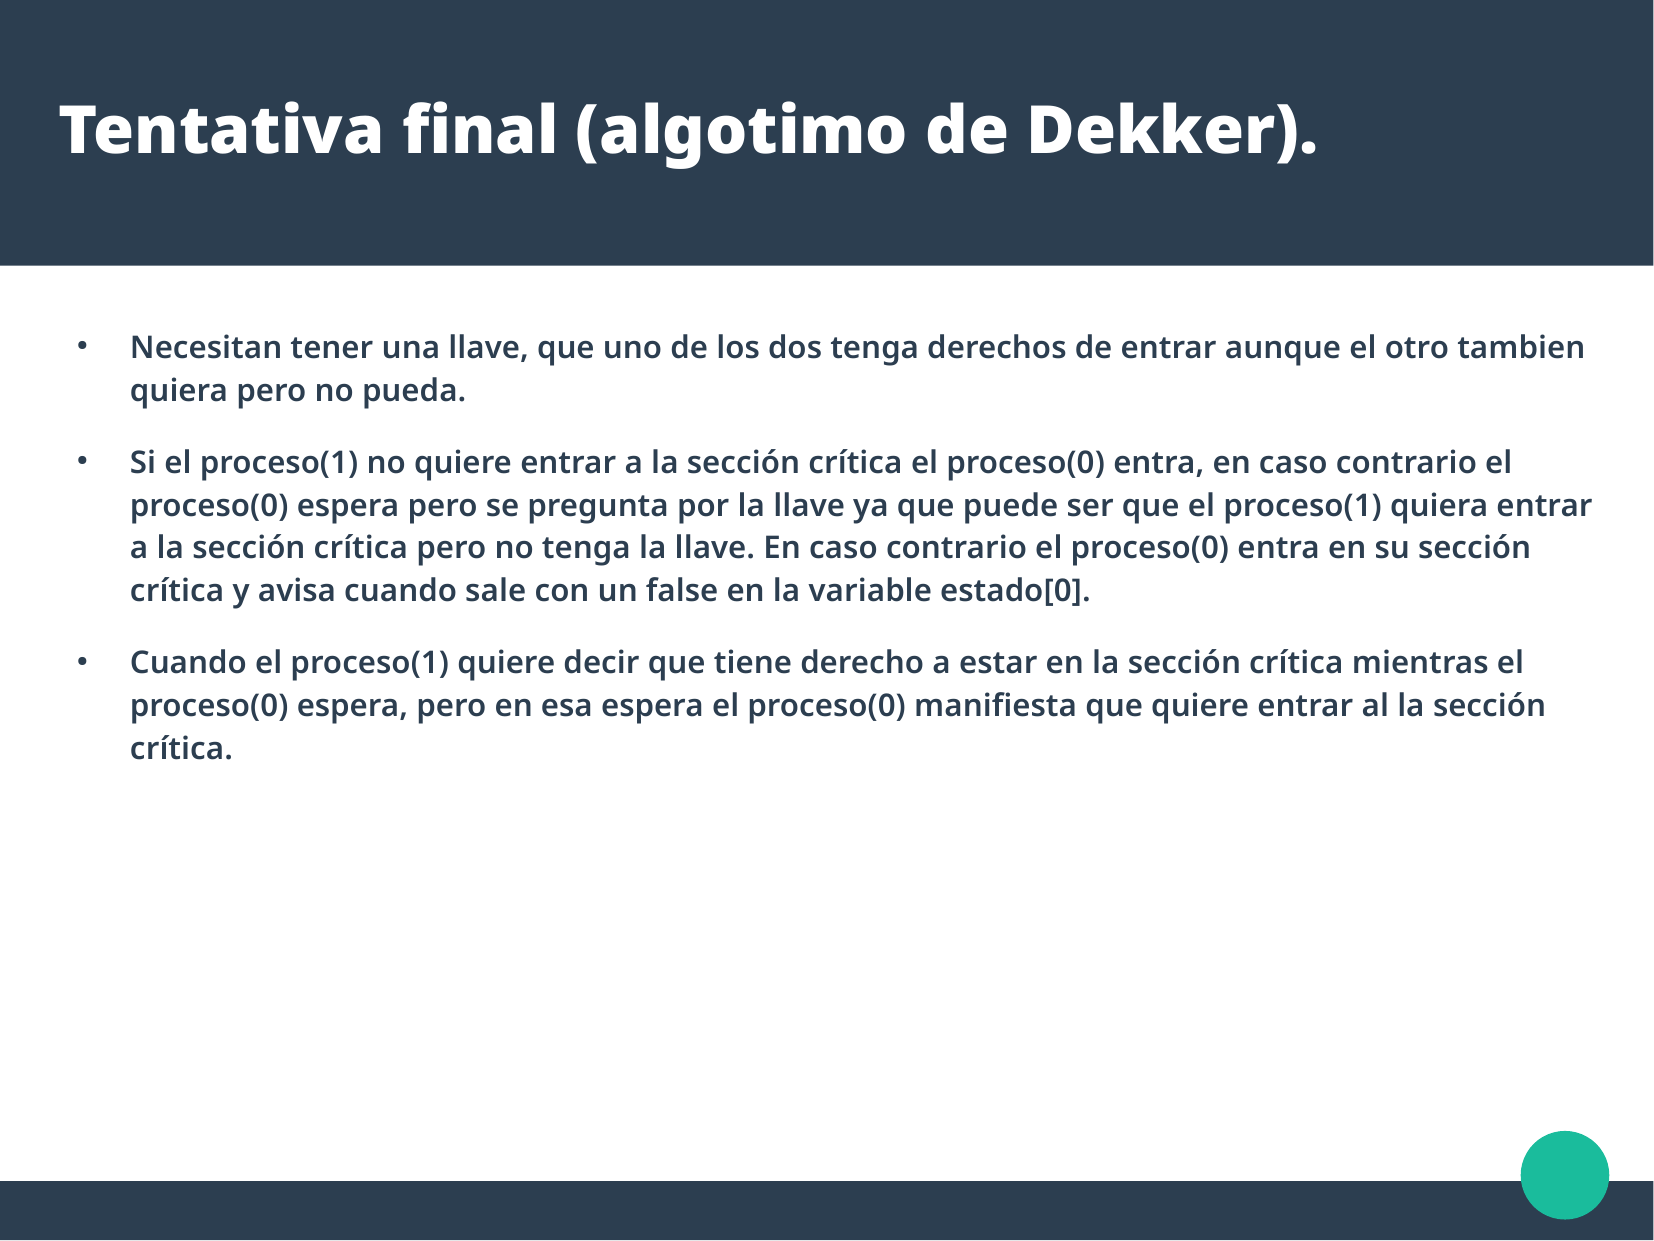

# Tentativa final (algotimo de Dekker).
Necesitan tener una llave, que uno de los dos tenga derechos de entrar aunque el otro tambien quiera pero no pueda.
Si el proceso(1) no quiere entrar a la sección crítica el proceso(0) entra, en caso contrario el proceso(0) espera pero se pregunta por la llave ya que puede ser que el proceso(1) quiera entrar a la sección crítica pero no tenga la llave. En caso contrario el proceso(0) entra en su sección crítica y avisa cuando sale con un false en la variable estado[0].
Cuando el proceso(1) quiere decir que tiene derecho a estar en la sección crítica mientras el proceso(0) espera, pero en esa espera el proceso(0) manifiesta que quiere entrar al la sección crítica.